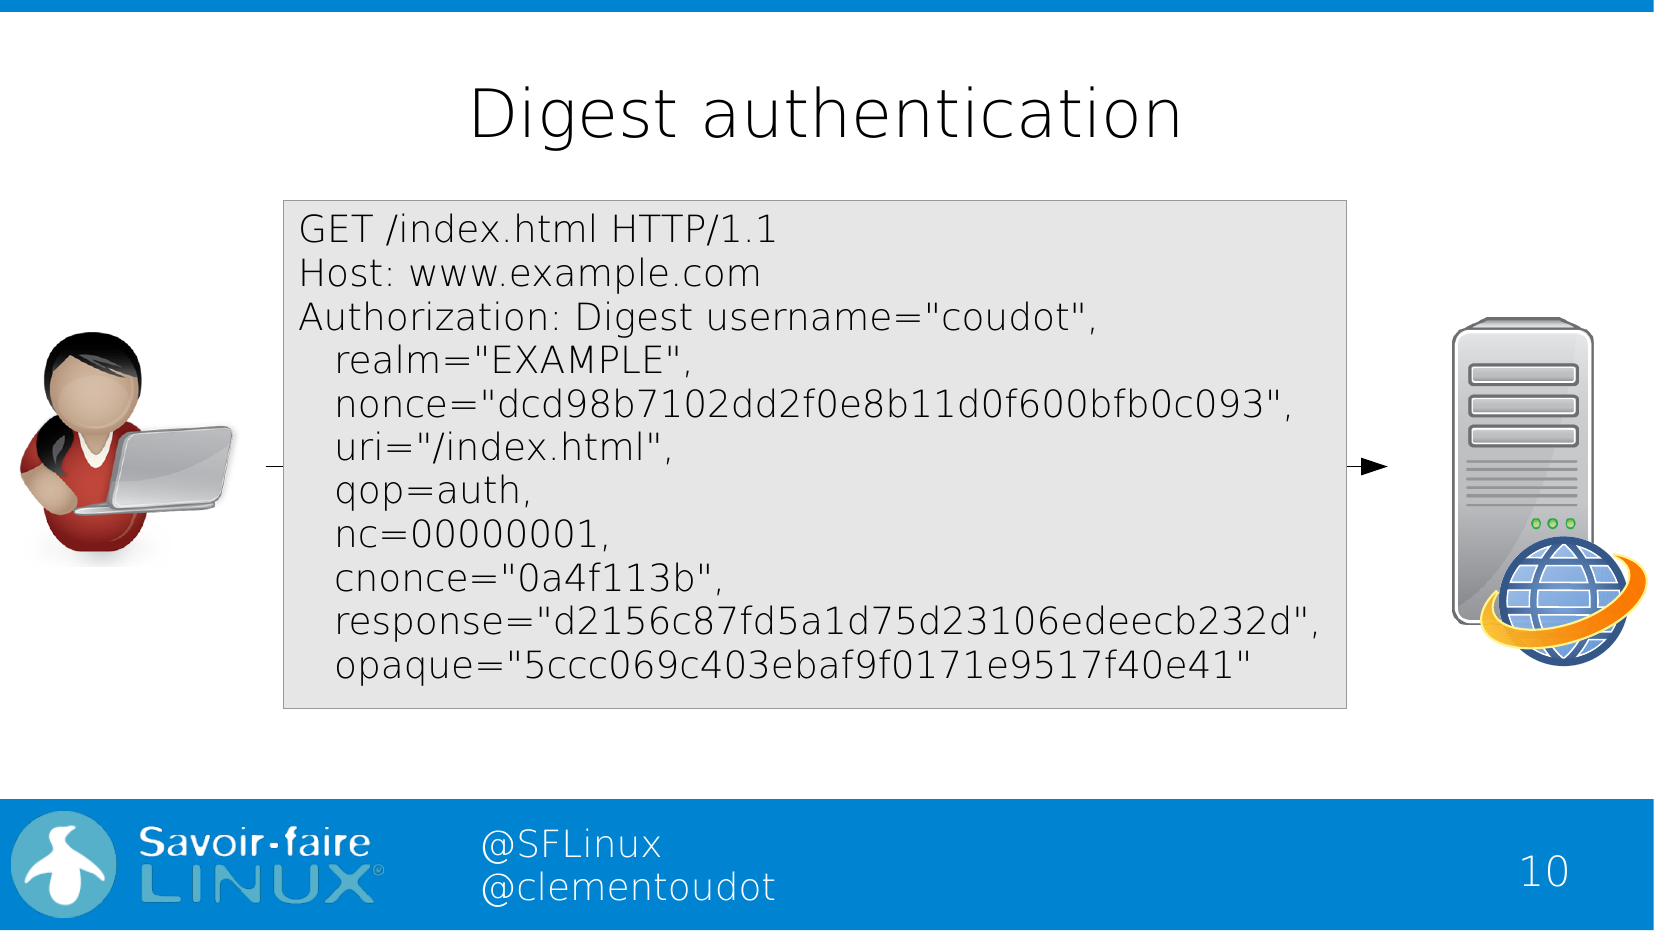

# Digest authentication
GET /index.html HTTP/1.1
Host: www.example.com
Authorization: Digest username="coudot",
 realm="EXAMPLE",
 nonce="dcd98b7102dd2f0e8b11d0f600bfb0c093",
 uri="/index.html",
 qop=auth,
 nc=00000001,
 cnonce="0a4f113b",
 response="d2156c87fd5a1d75d23106edeecb232d",
 opaque="5ccc069c403ebaf9f0171e9517f40e41"
10